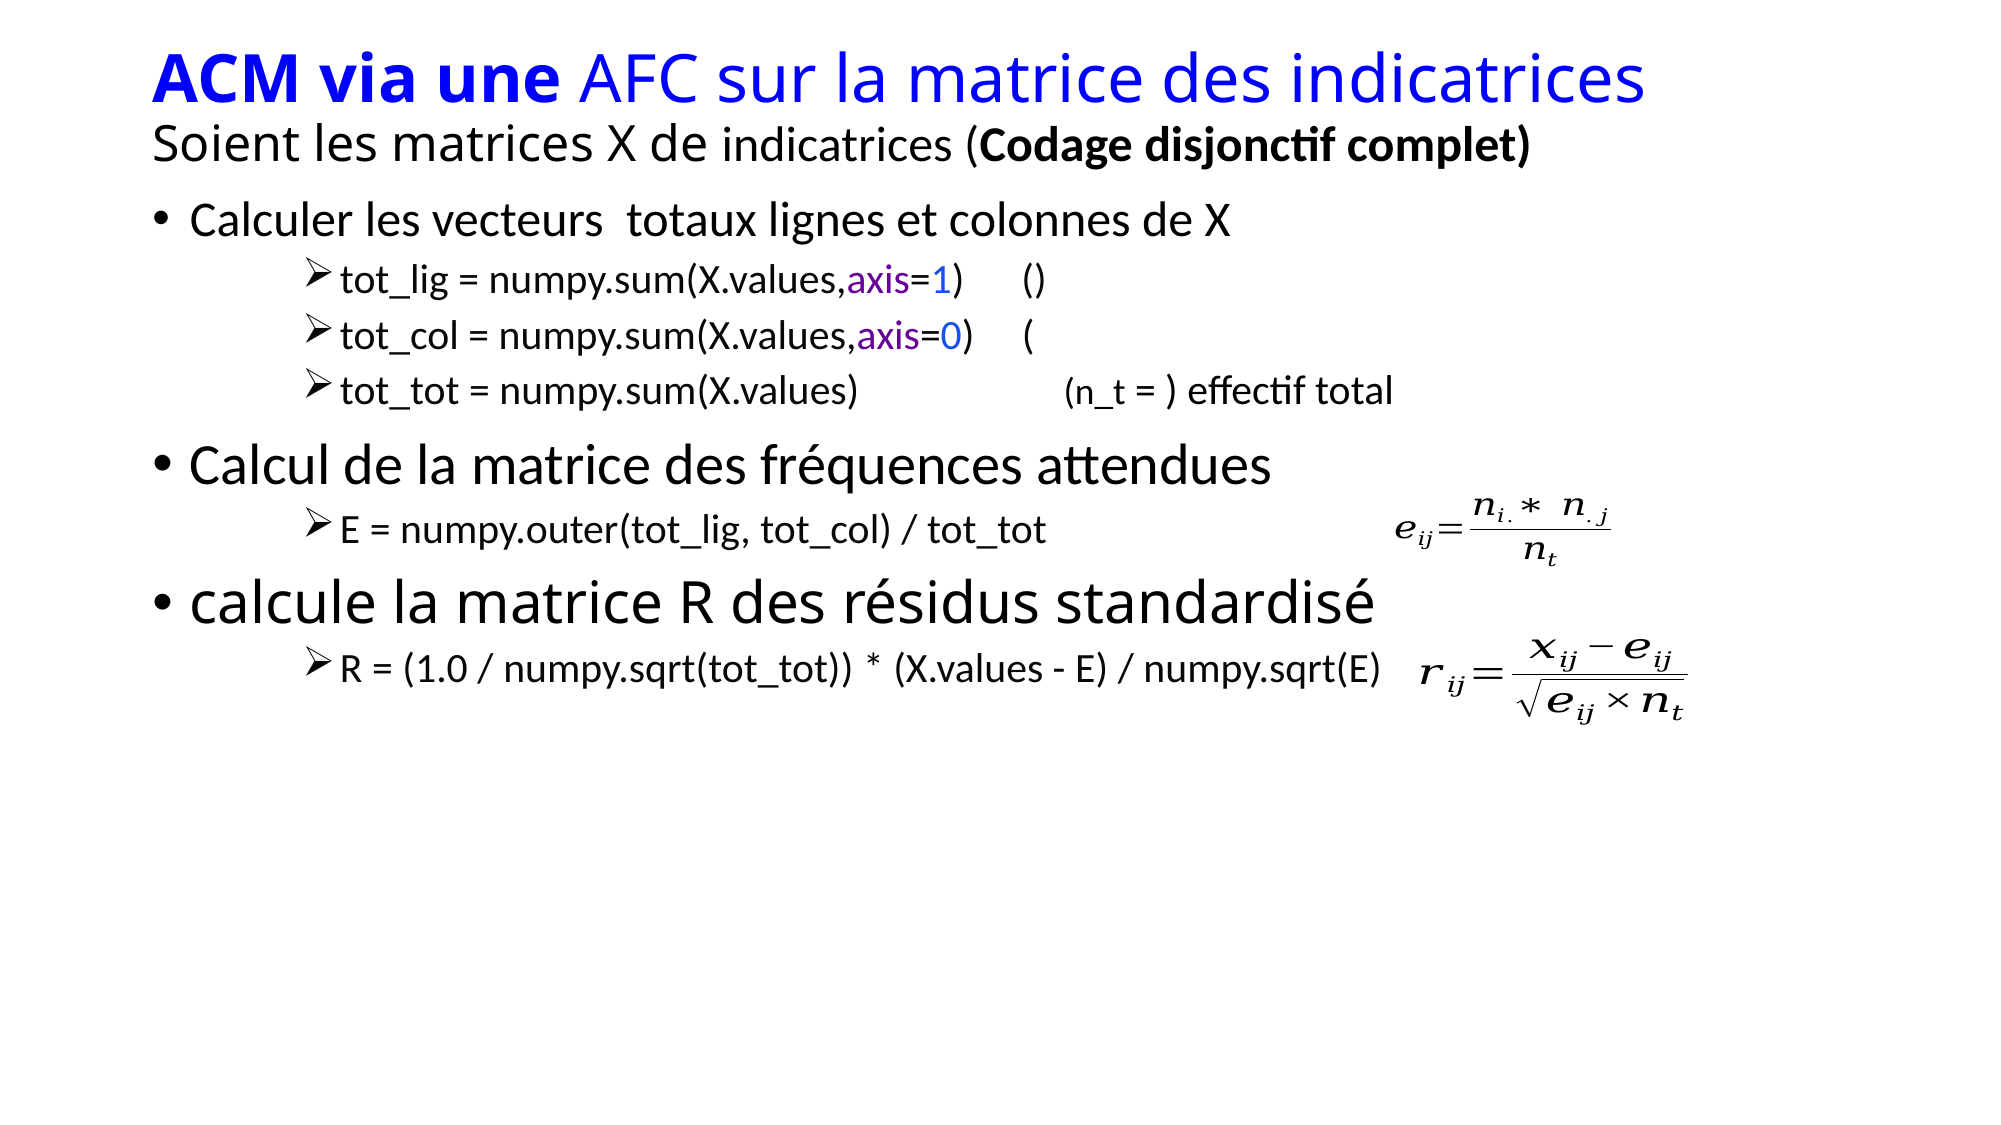

# ACM via une AFC sur la matrice des indicatrices
Soient les matrices X de indicatrices (Codage disjonctif complet)
Calculer les vecteurs totaux lignes et colonnes de X
tot_lig = numpy.sum(X.values,axis=1) ()
tot_col = numpy.sum(X.values,axis=0) (
tot_tot = numpy.sum(X.values) 	 (n_t = ) effectif total
Calcul de la matrice des fréquences attendues
E = numpy.outer(tot_lig, tot_col) / tot_tot
calcule la matrice R des résidus standardisé
R = (1.0 / numpy.sqrt(tot_tot)) * (X.values - E) / numpy.sqrt(E)